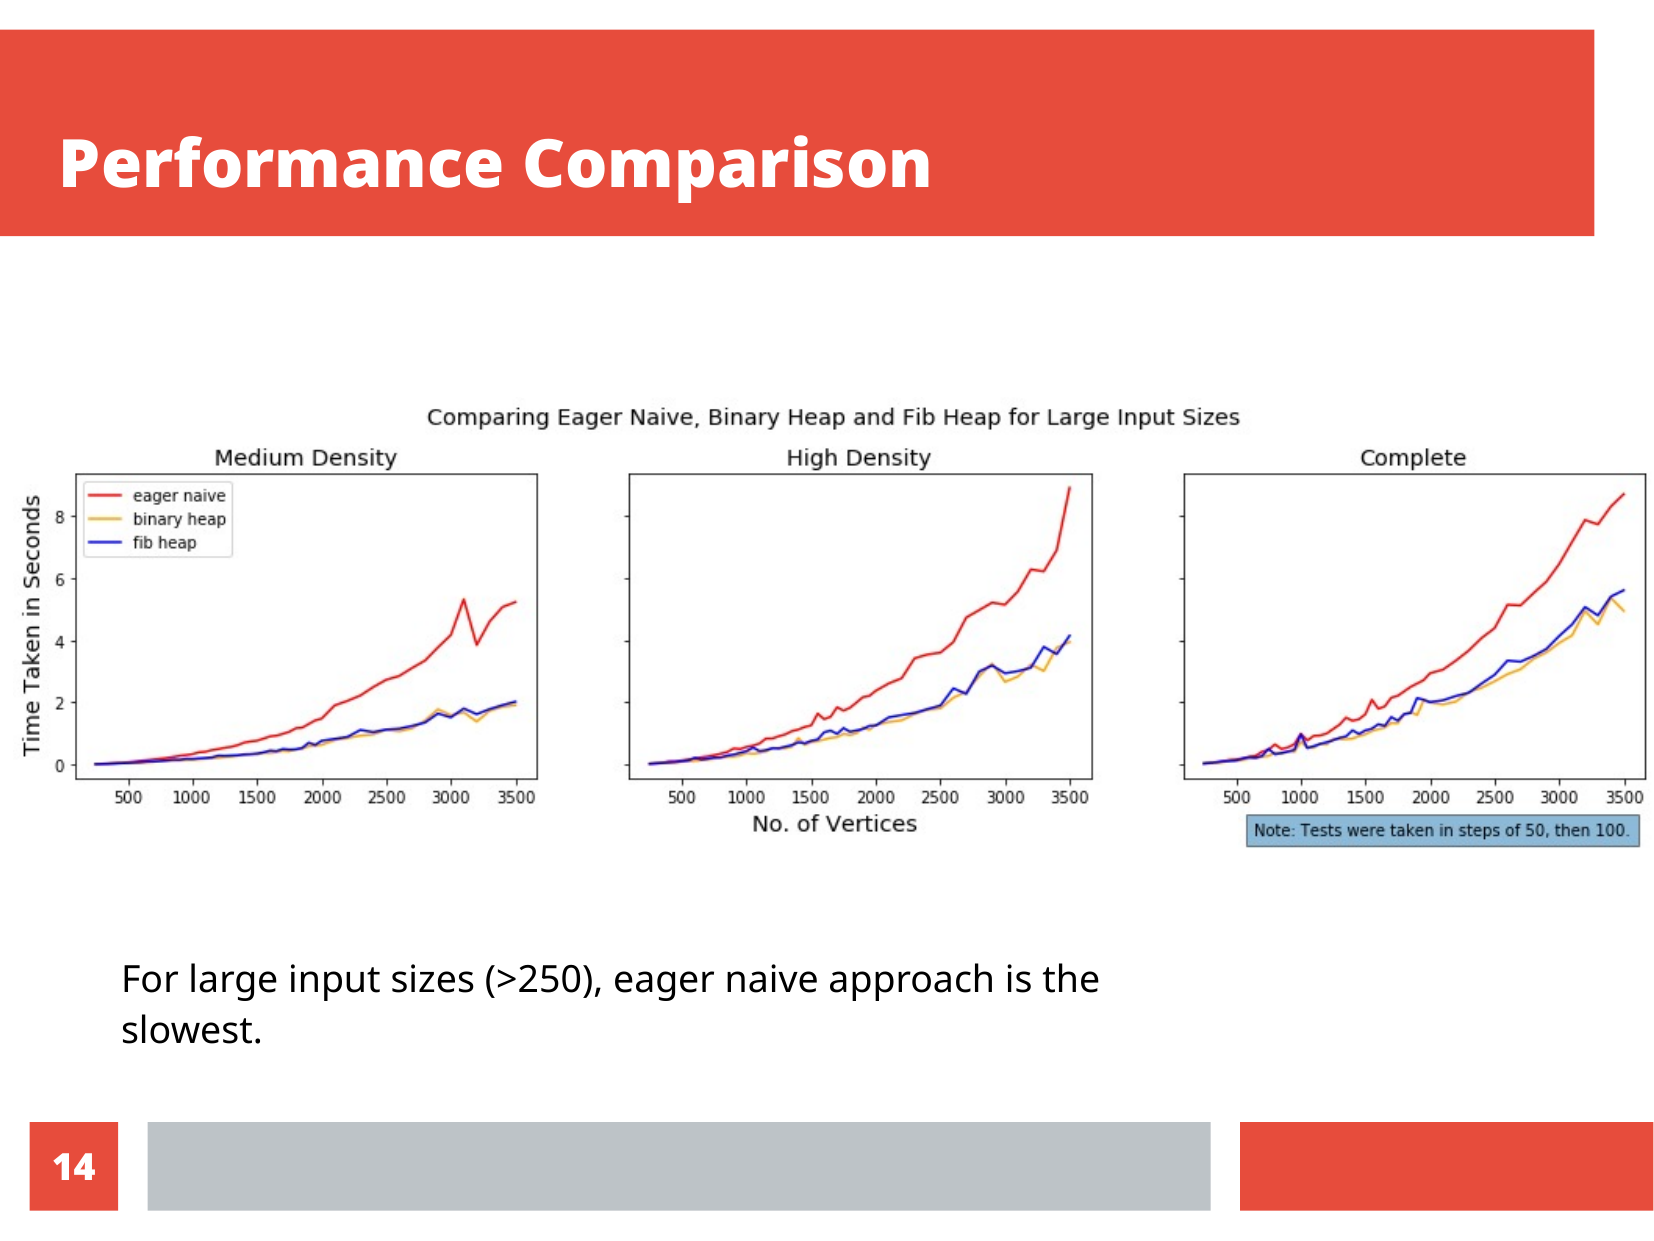

# Performance Comparison
For large input sizes (>250), eager naive approach is the slowest.
14